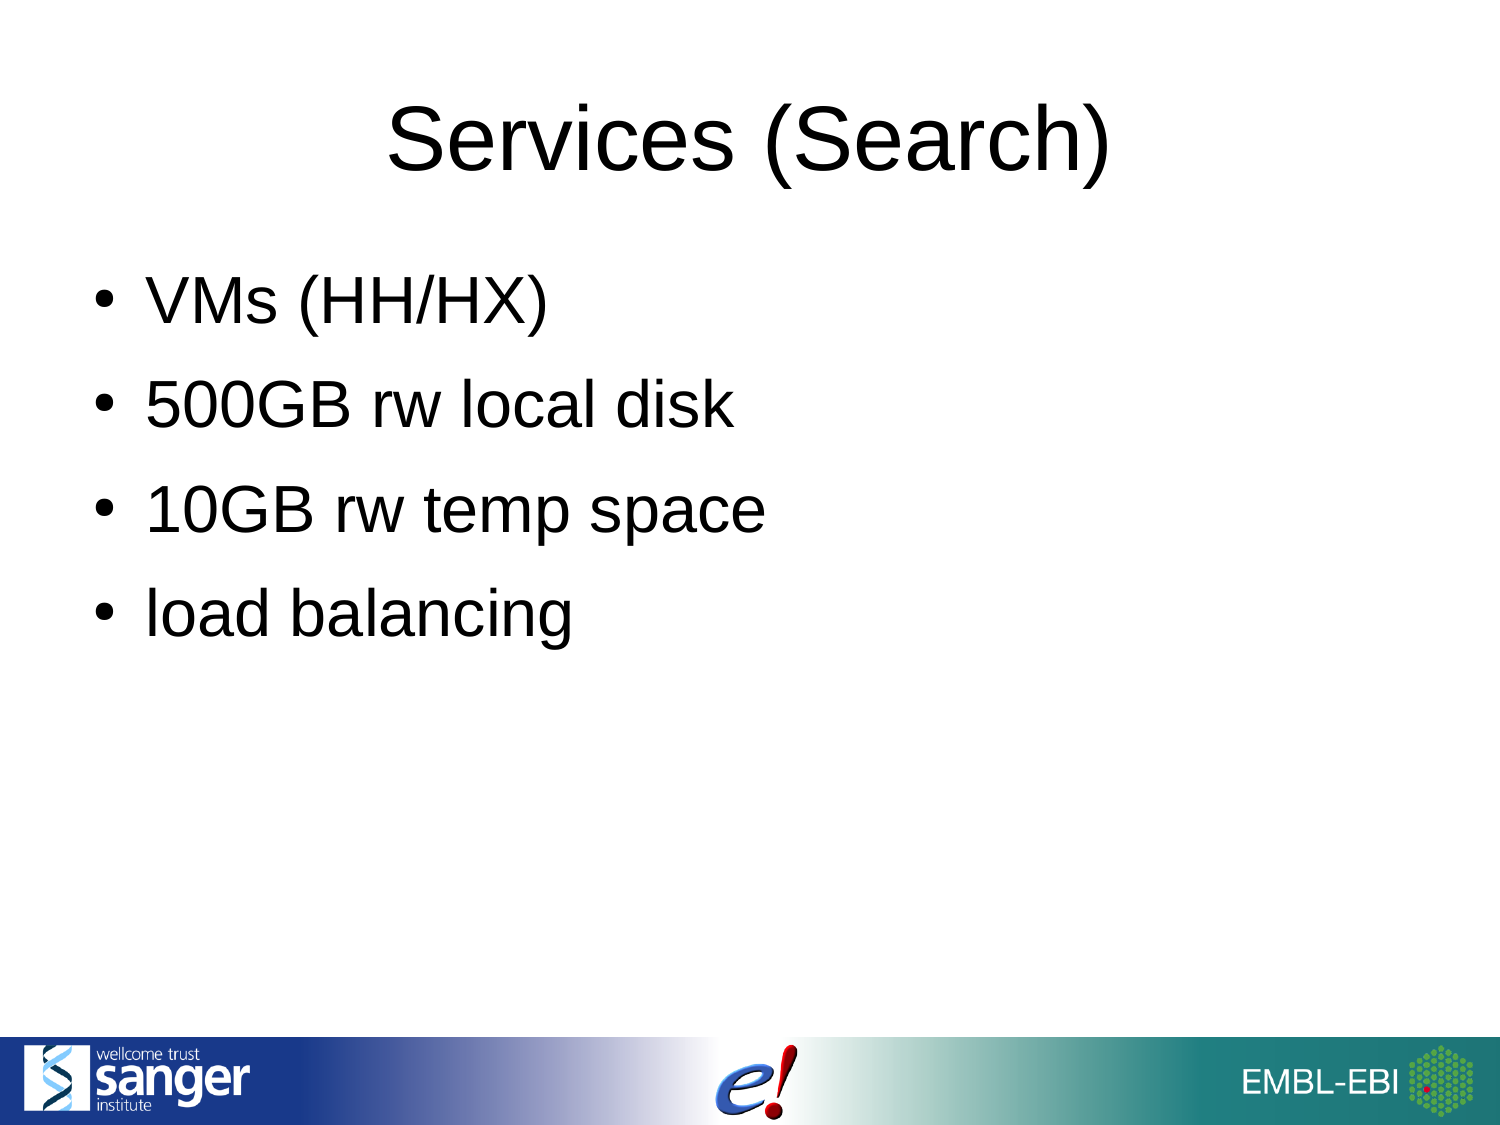

# Services (Search)
VMs (HH/HX)
500GB rw local disk
10GB rw temp space
load balancing